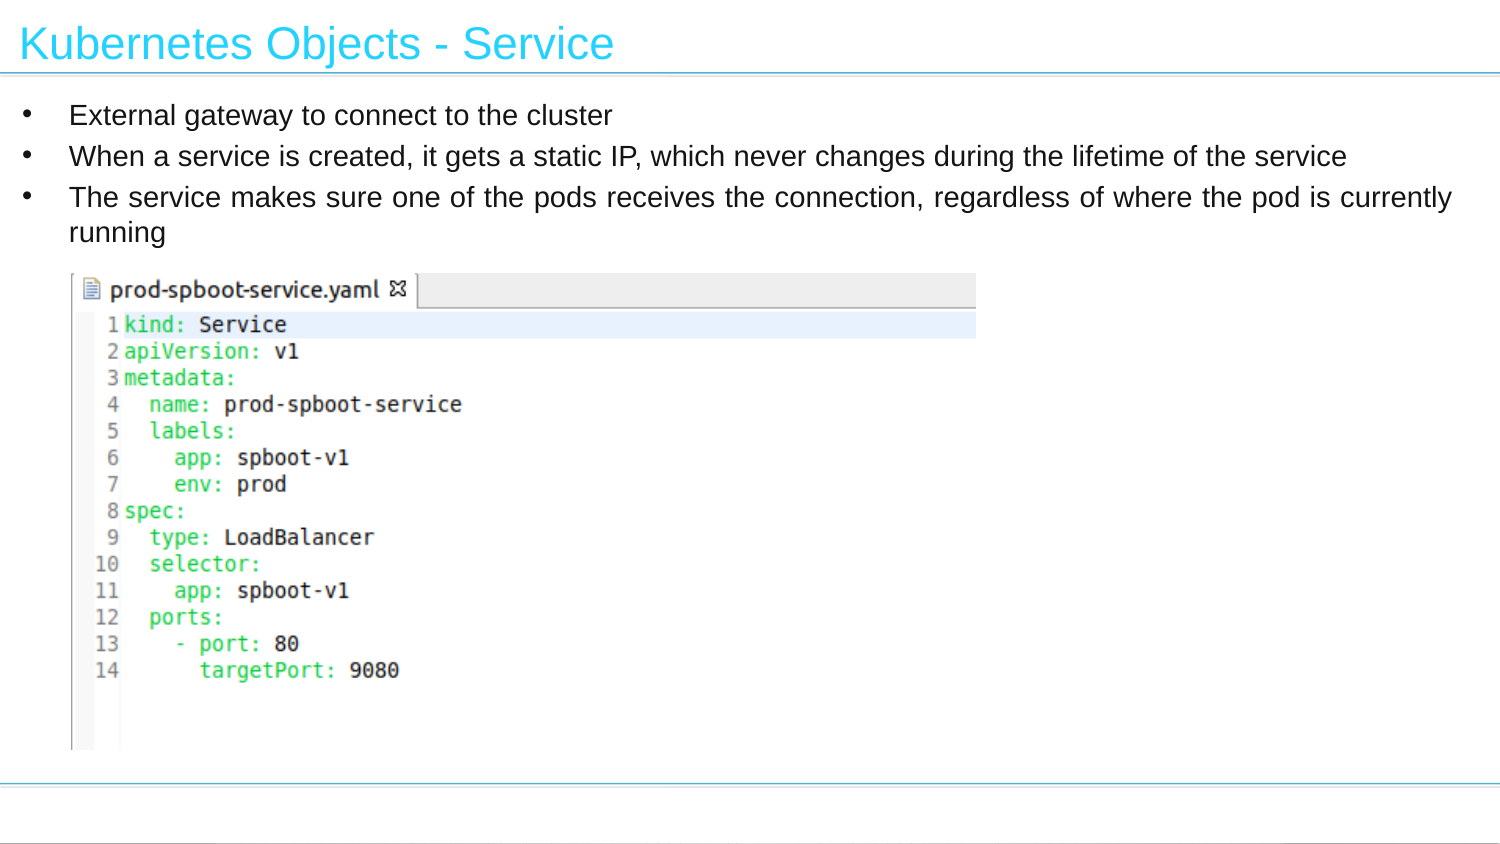

# Kubernetes Objects - Service
External gateway to connect to the cluster
When a service is created, it gets a static IP, which never changes during the lifetime of the service
The service makes sure one of the pods receives the connection, regardless of where the pod is currently running